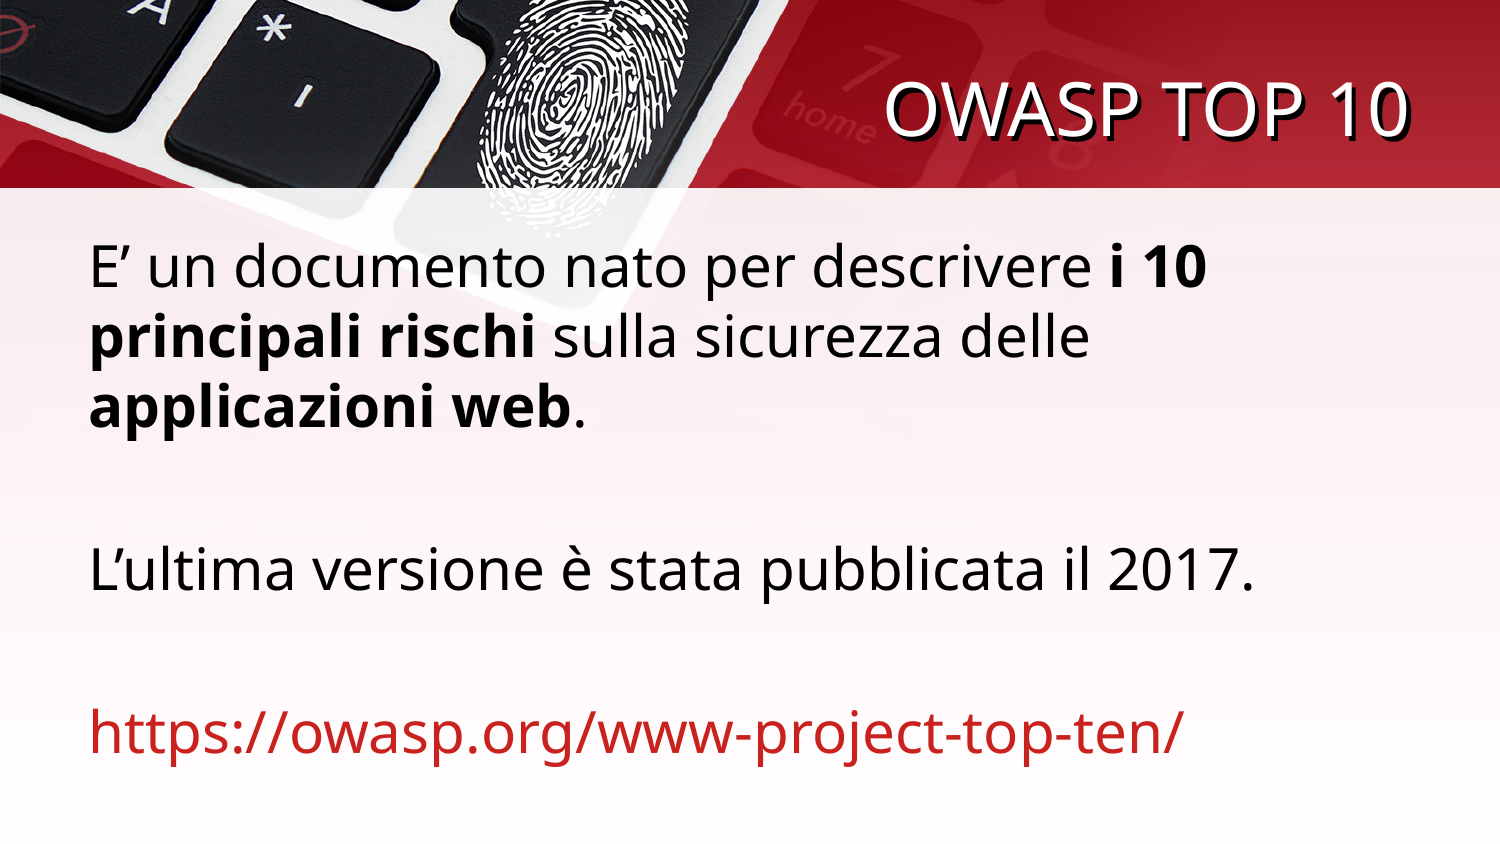

# OWASP TOP 10
E’ un documento nato per descrivere i 10 principali rischi sulla sicurezza delle applicazioni web.
L’ultima versione è stata pubblicata il 2017.
https://owasp.org/www-project-top-ten/